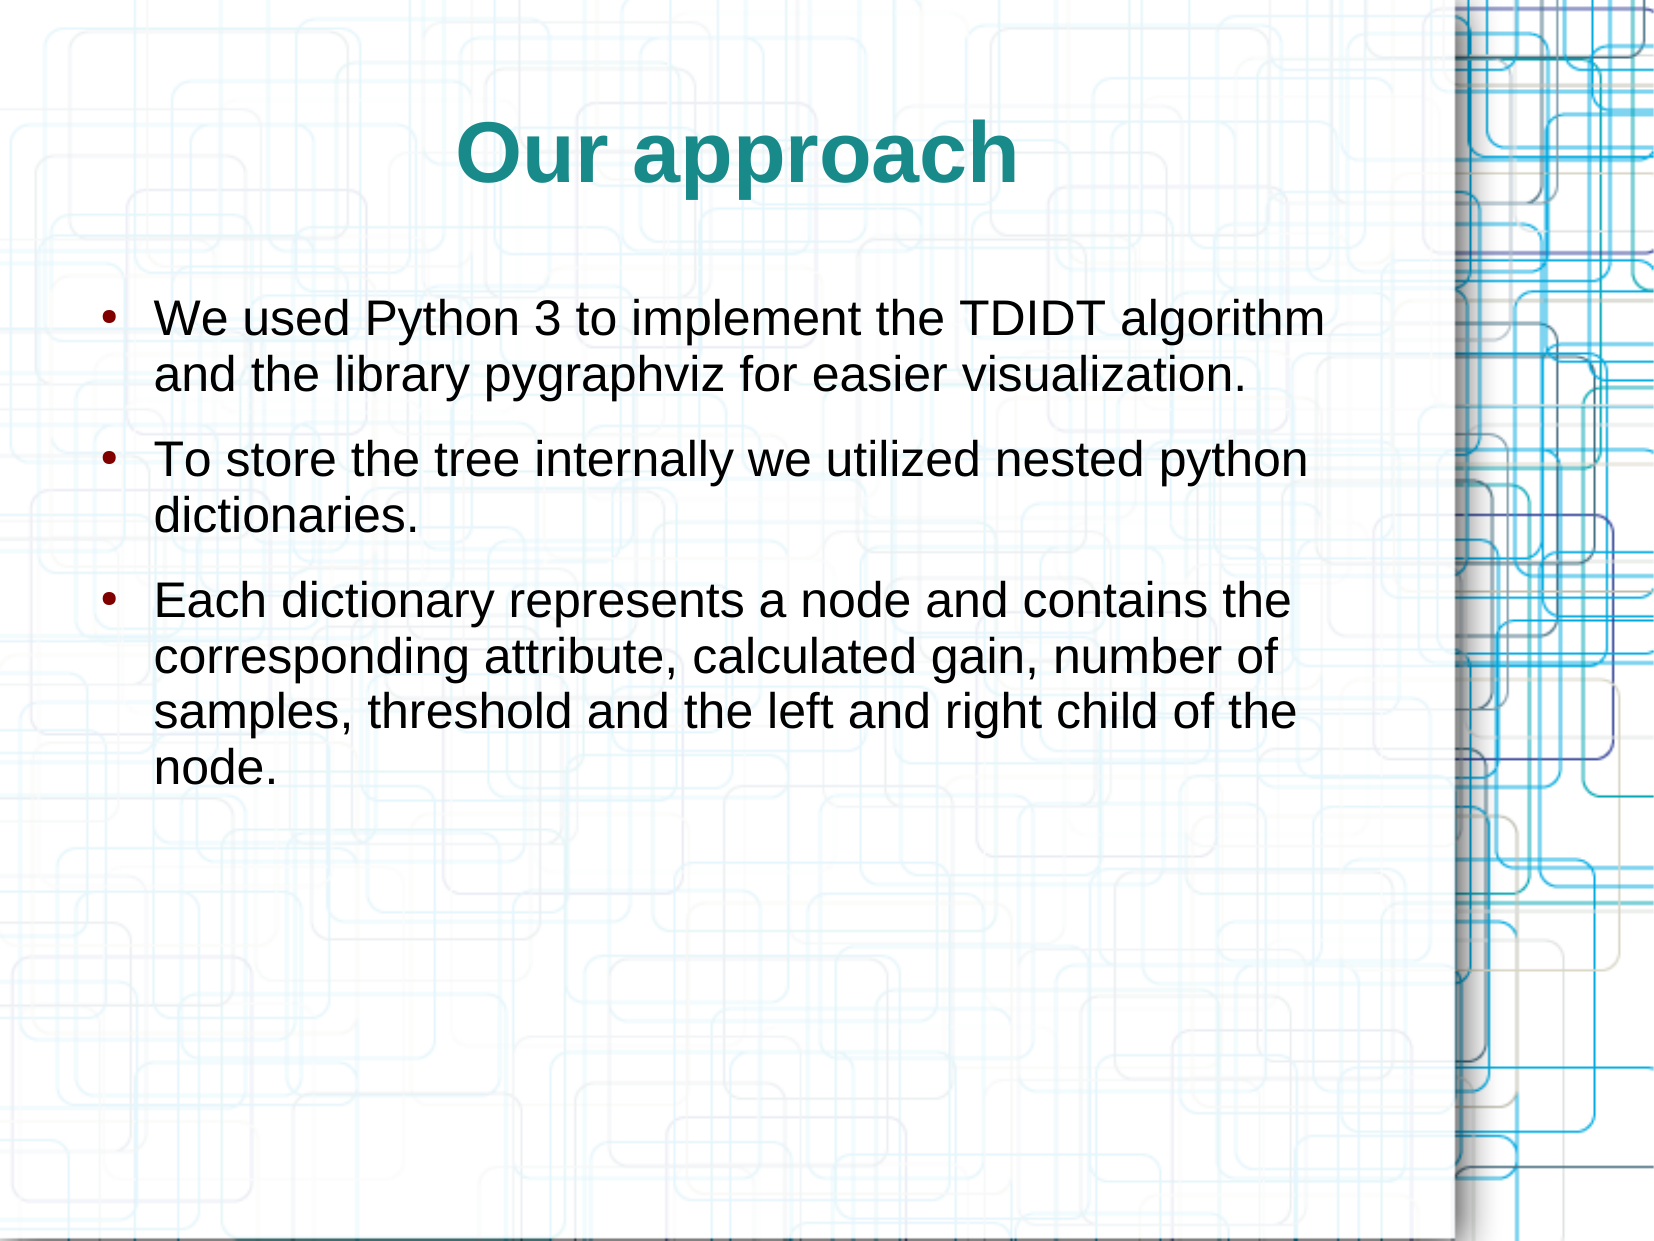

# Our approach
We used Python 3 to implement the TDIDT algorithm and the library pygraphviz for easier visualization.
To store the tree internally we utilized nested python dictionaries.
Each dictionary represents a node and contains the corresponding attribute, calculated gain, number of samples, threshold and the left and right child of the node.